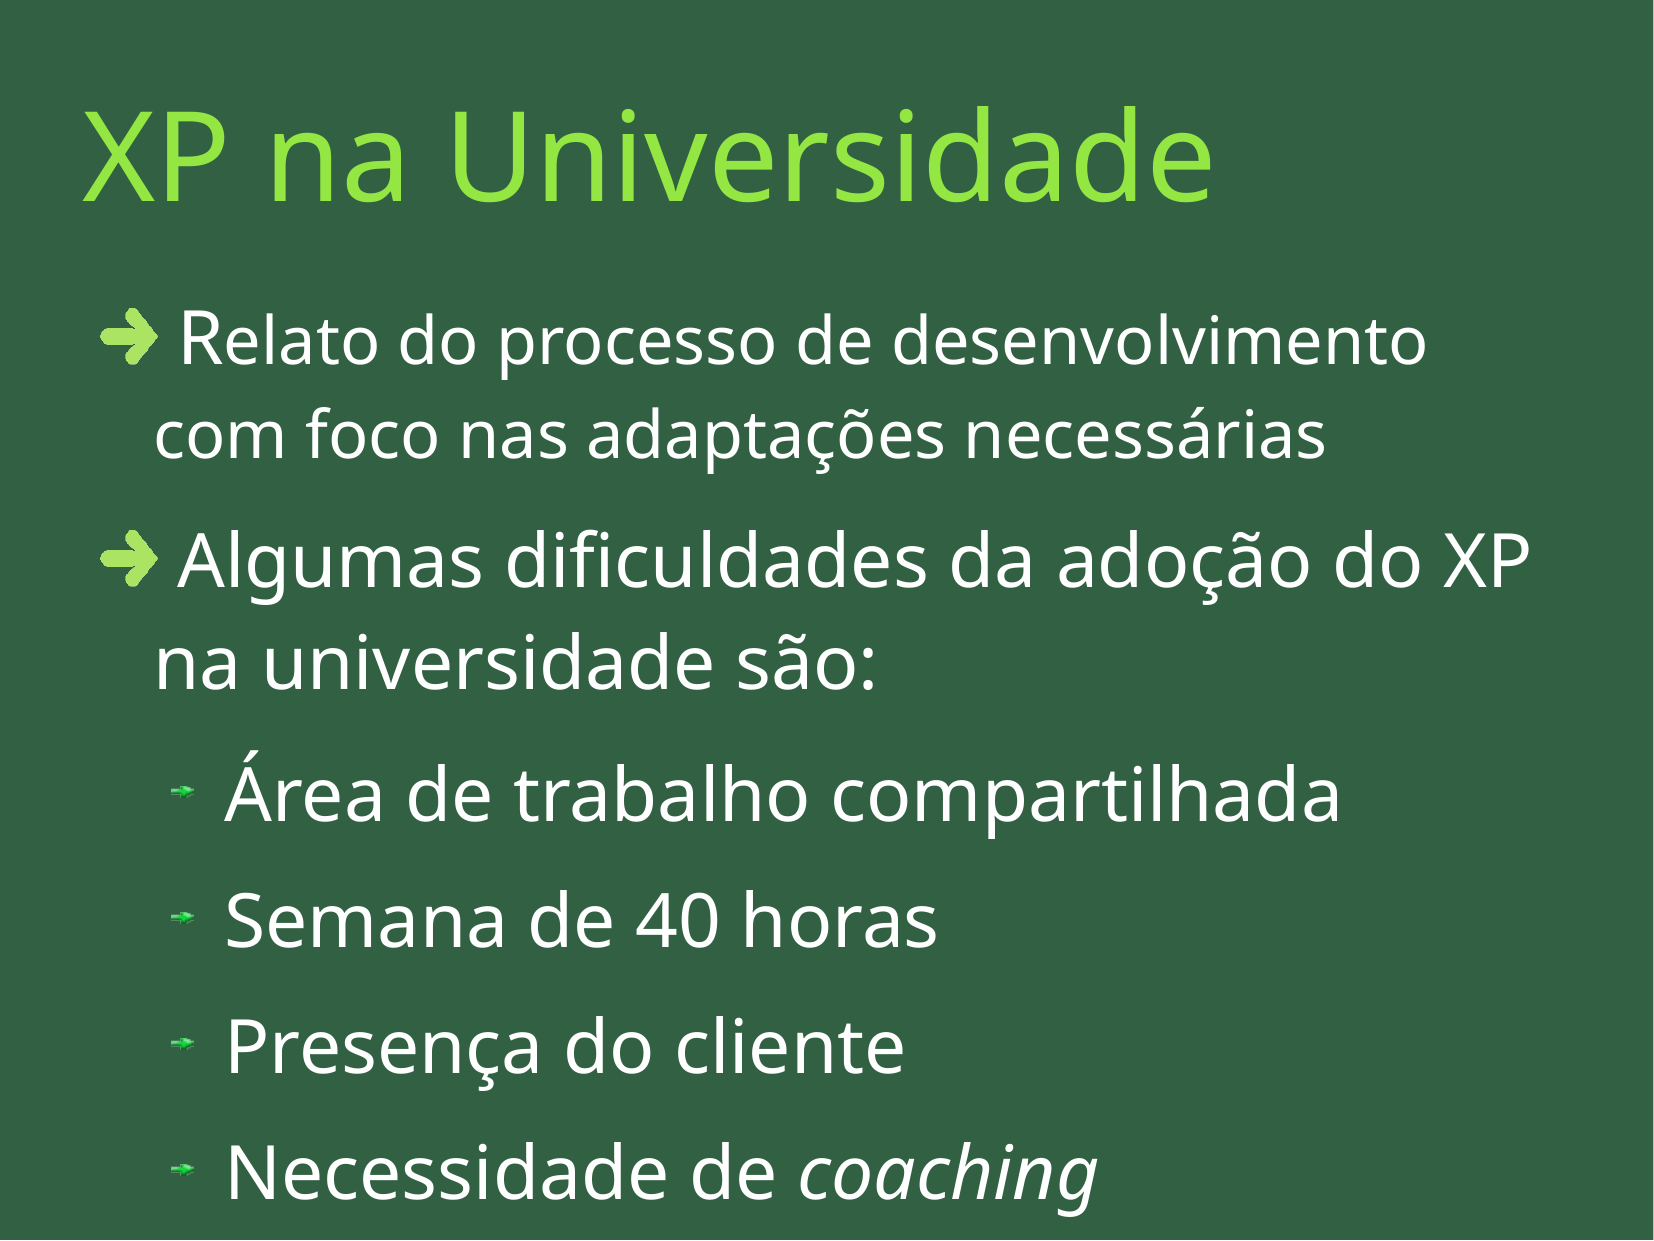

# XP na Universidade
 Relato do processo de desenvolvimento com foco nas adaptações necessárias
 Algumas dificuldades da adoção do XP na universidade são:
Área de trabalho compartilhada
Semana de 40 horas
Presença do cliente
Necessidade de coaching
Desenvolvimento dirigido a testes